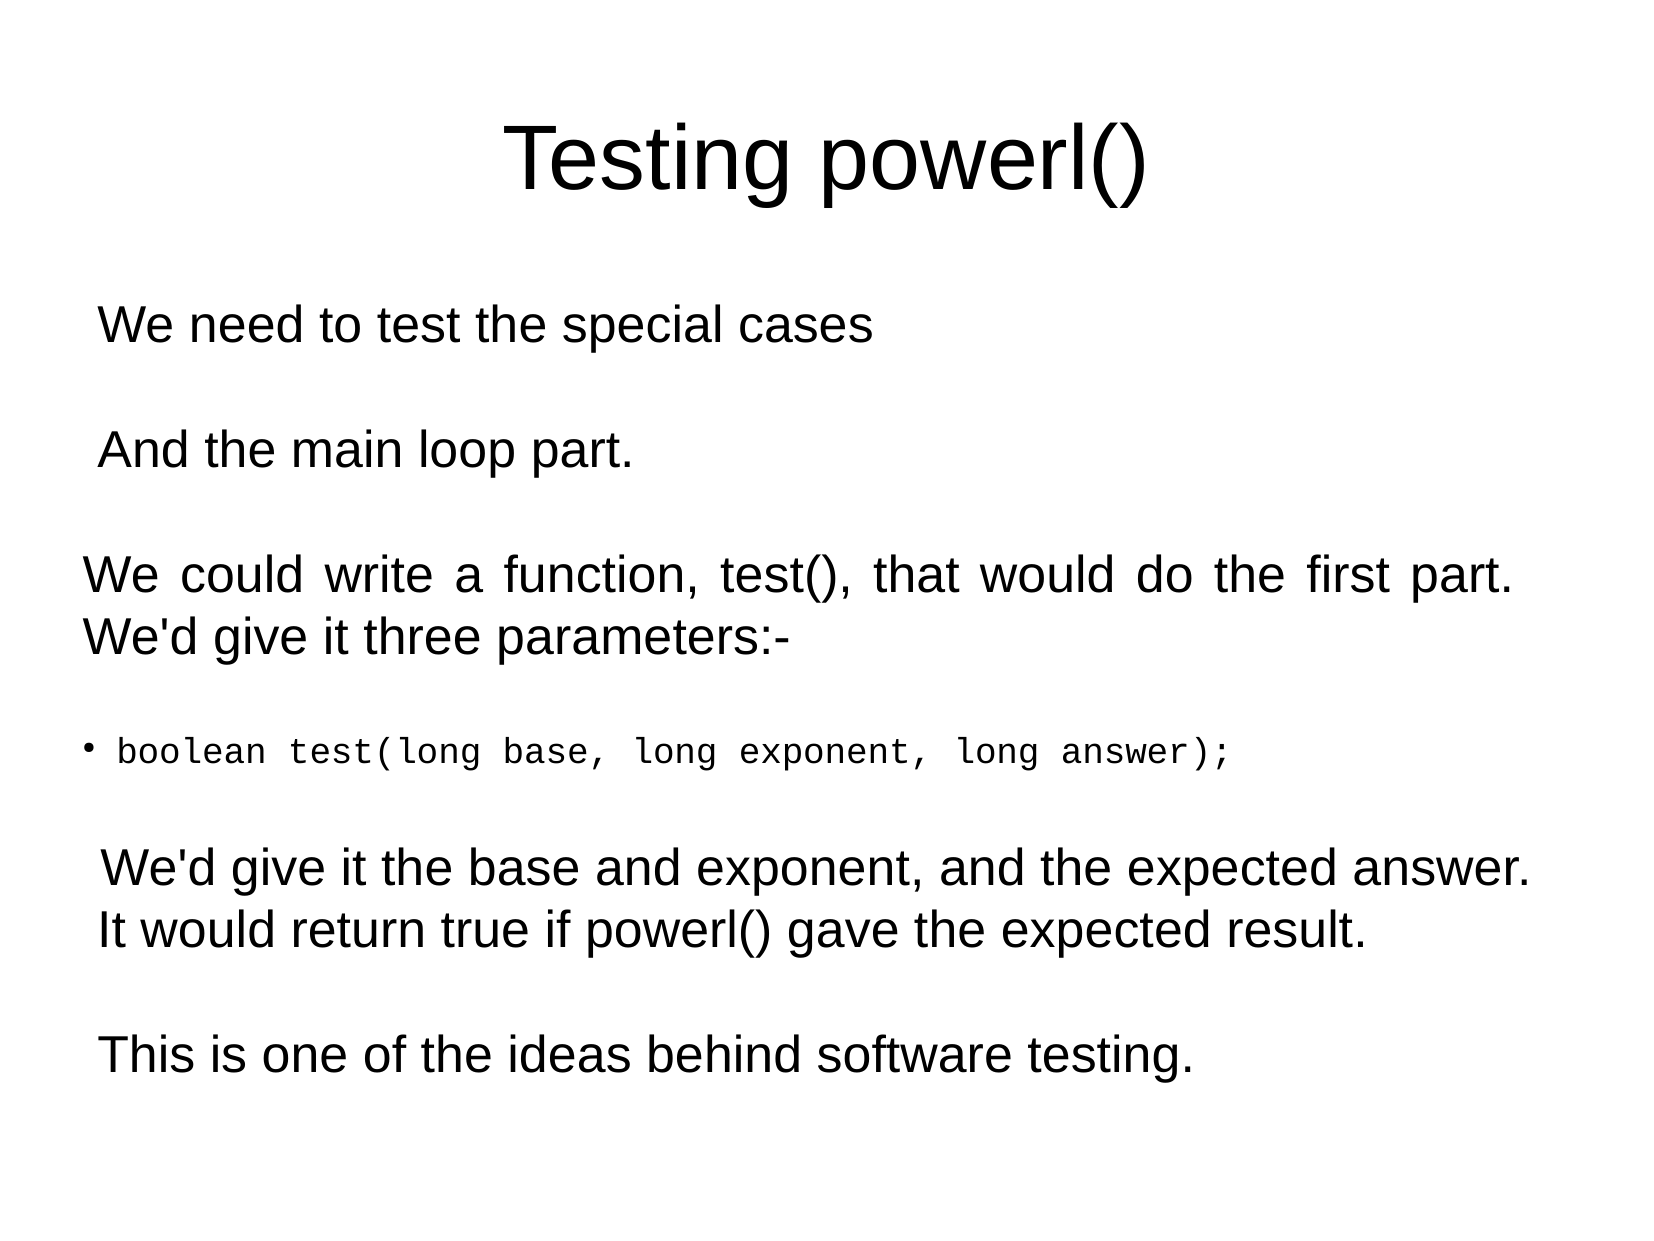

# Testing powerl()
 We need to test the special cases
 And the main loop part.
We could write a function, test(), that would do the first part. We'd give it three parameters:-
 boolean test(long base, long exponent, long answer);
We'd give it the base and exponent, and the expected answer. It would return true if powerl() gave the expected result.
 This is one of the ideas behind software testing.